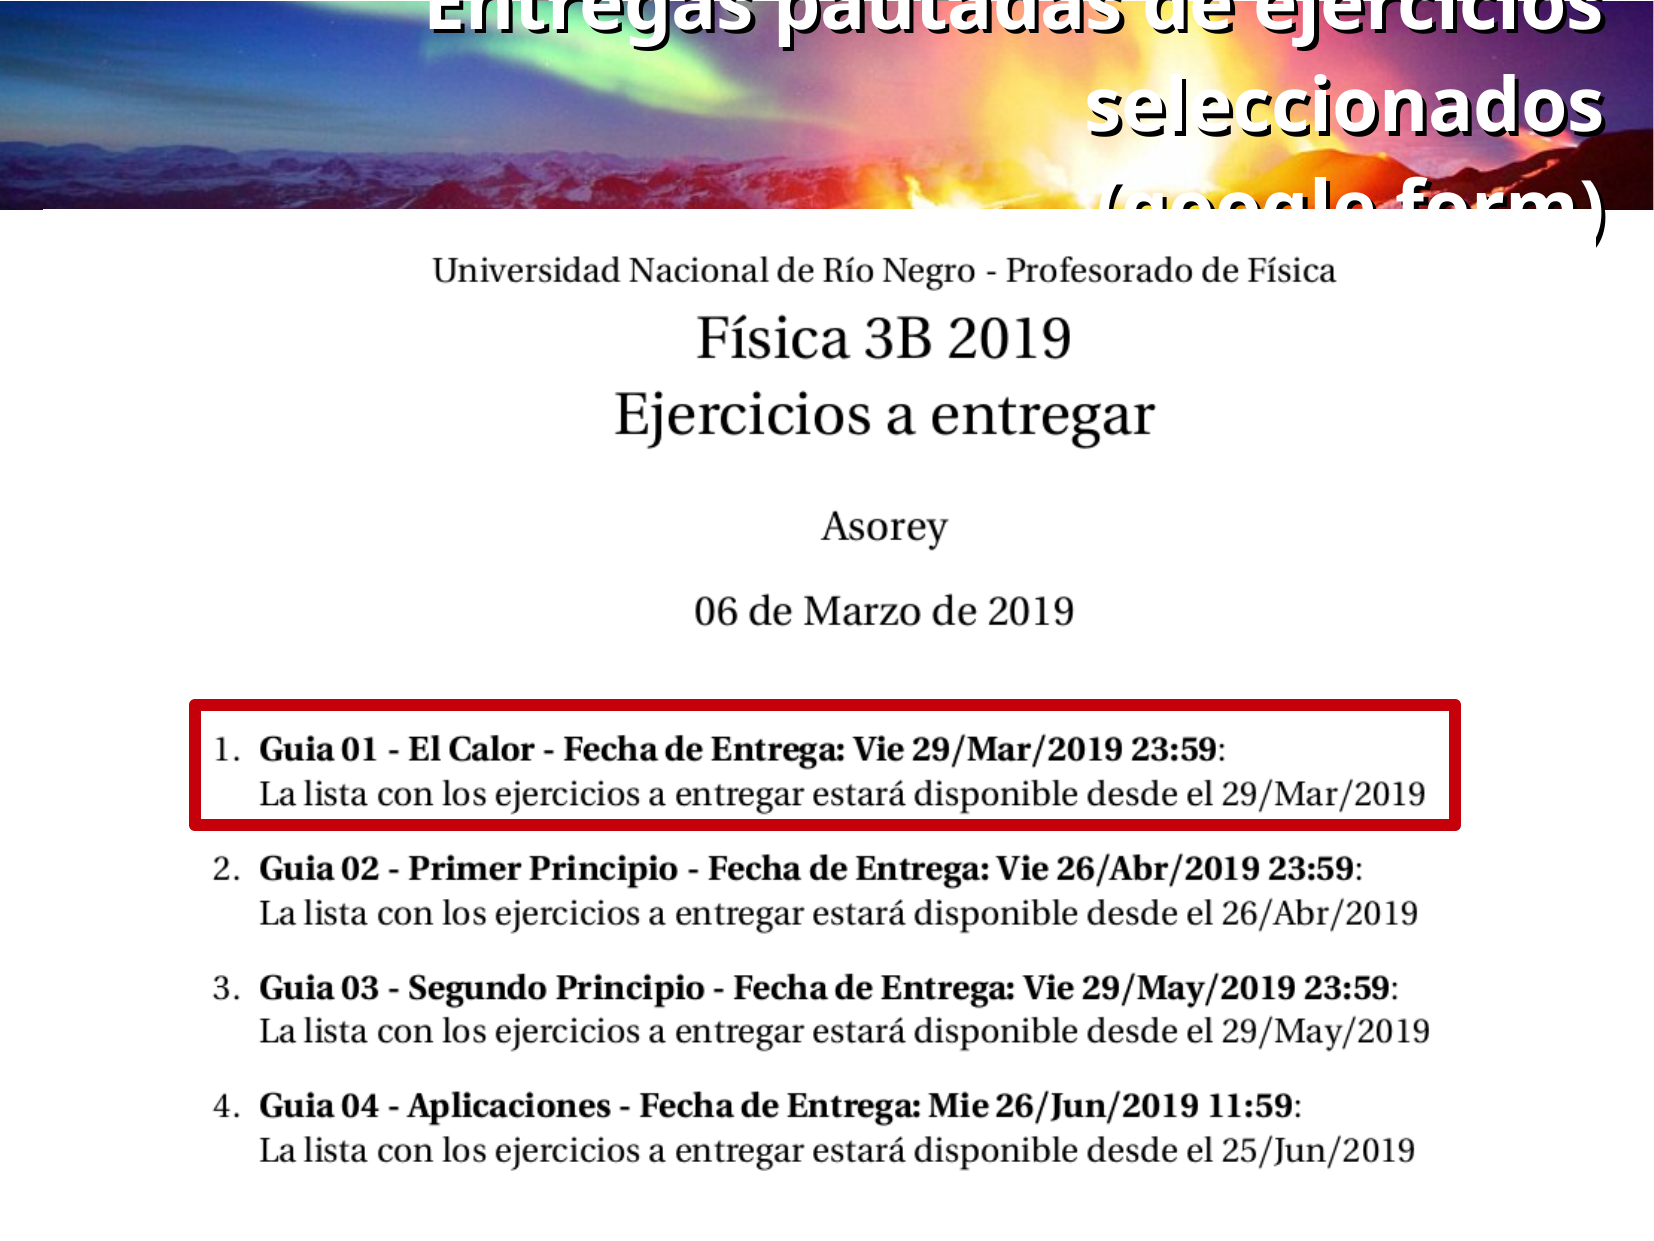

# Entregas pautadas de ejercicios seleccionados (google form)
Mar 12, 2019
H. Asorey - F3B 2019
9